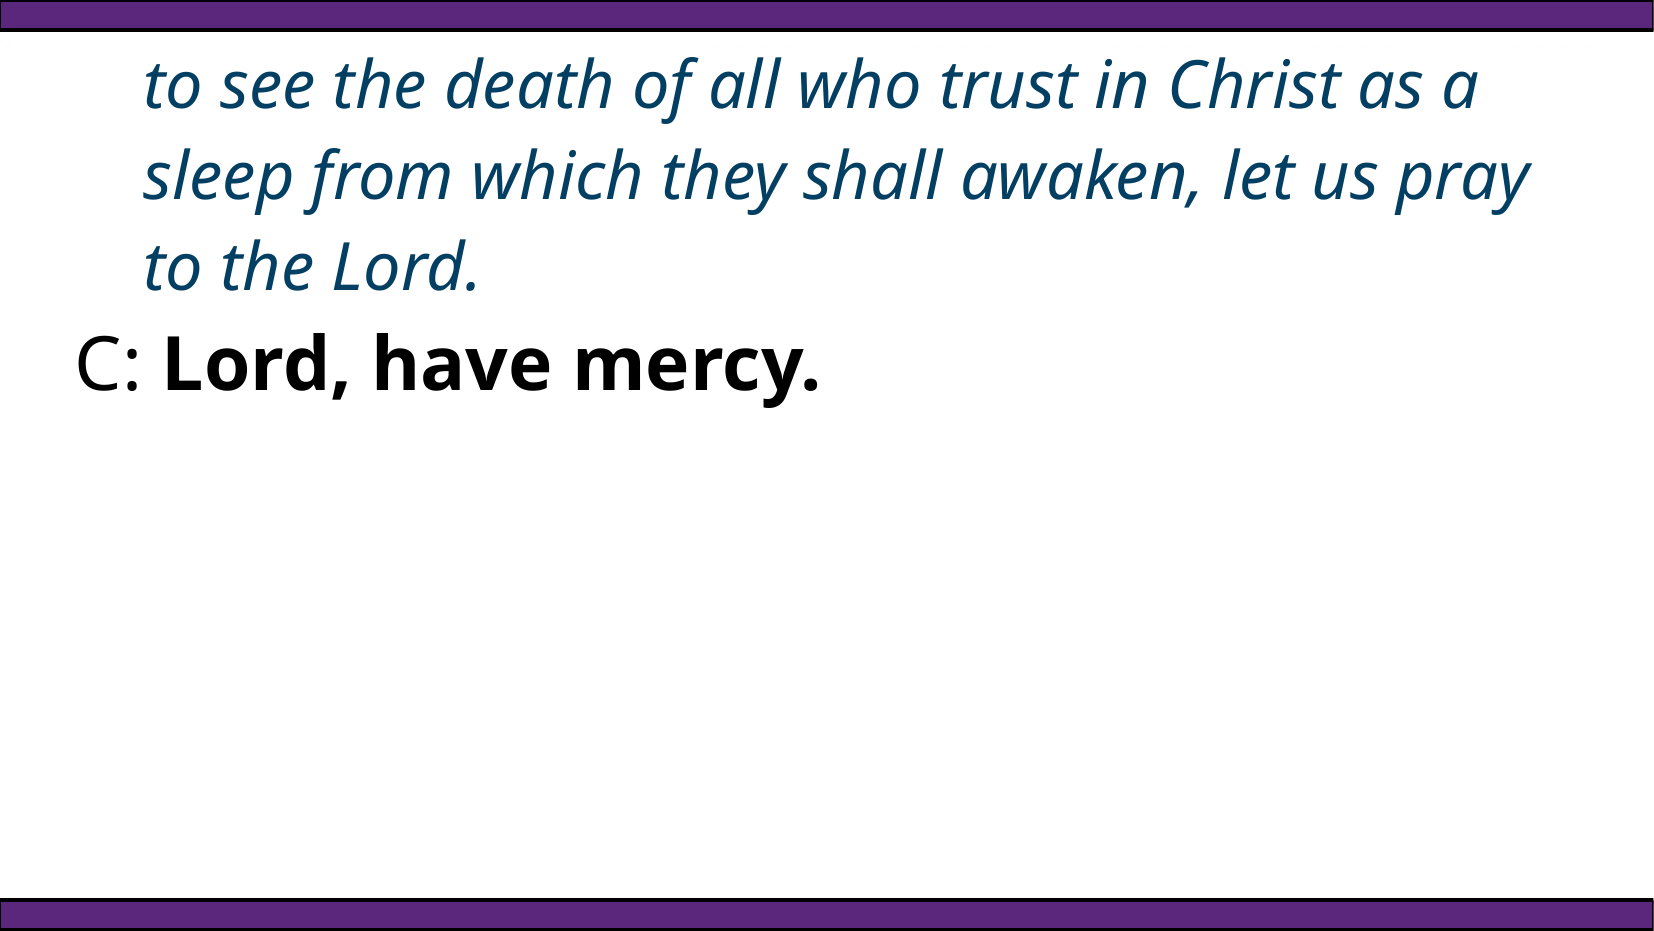

to see the death of all who trust in Christ as a
 sleep from which they shall awaken, let us pray
 to the Lord.
C: Lord, have mercy.